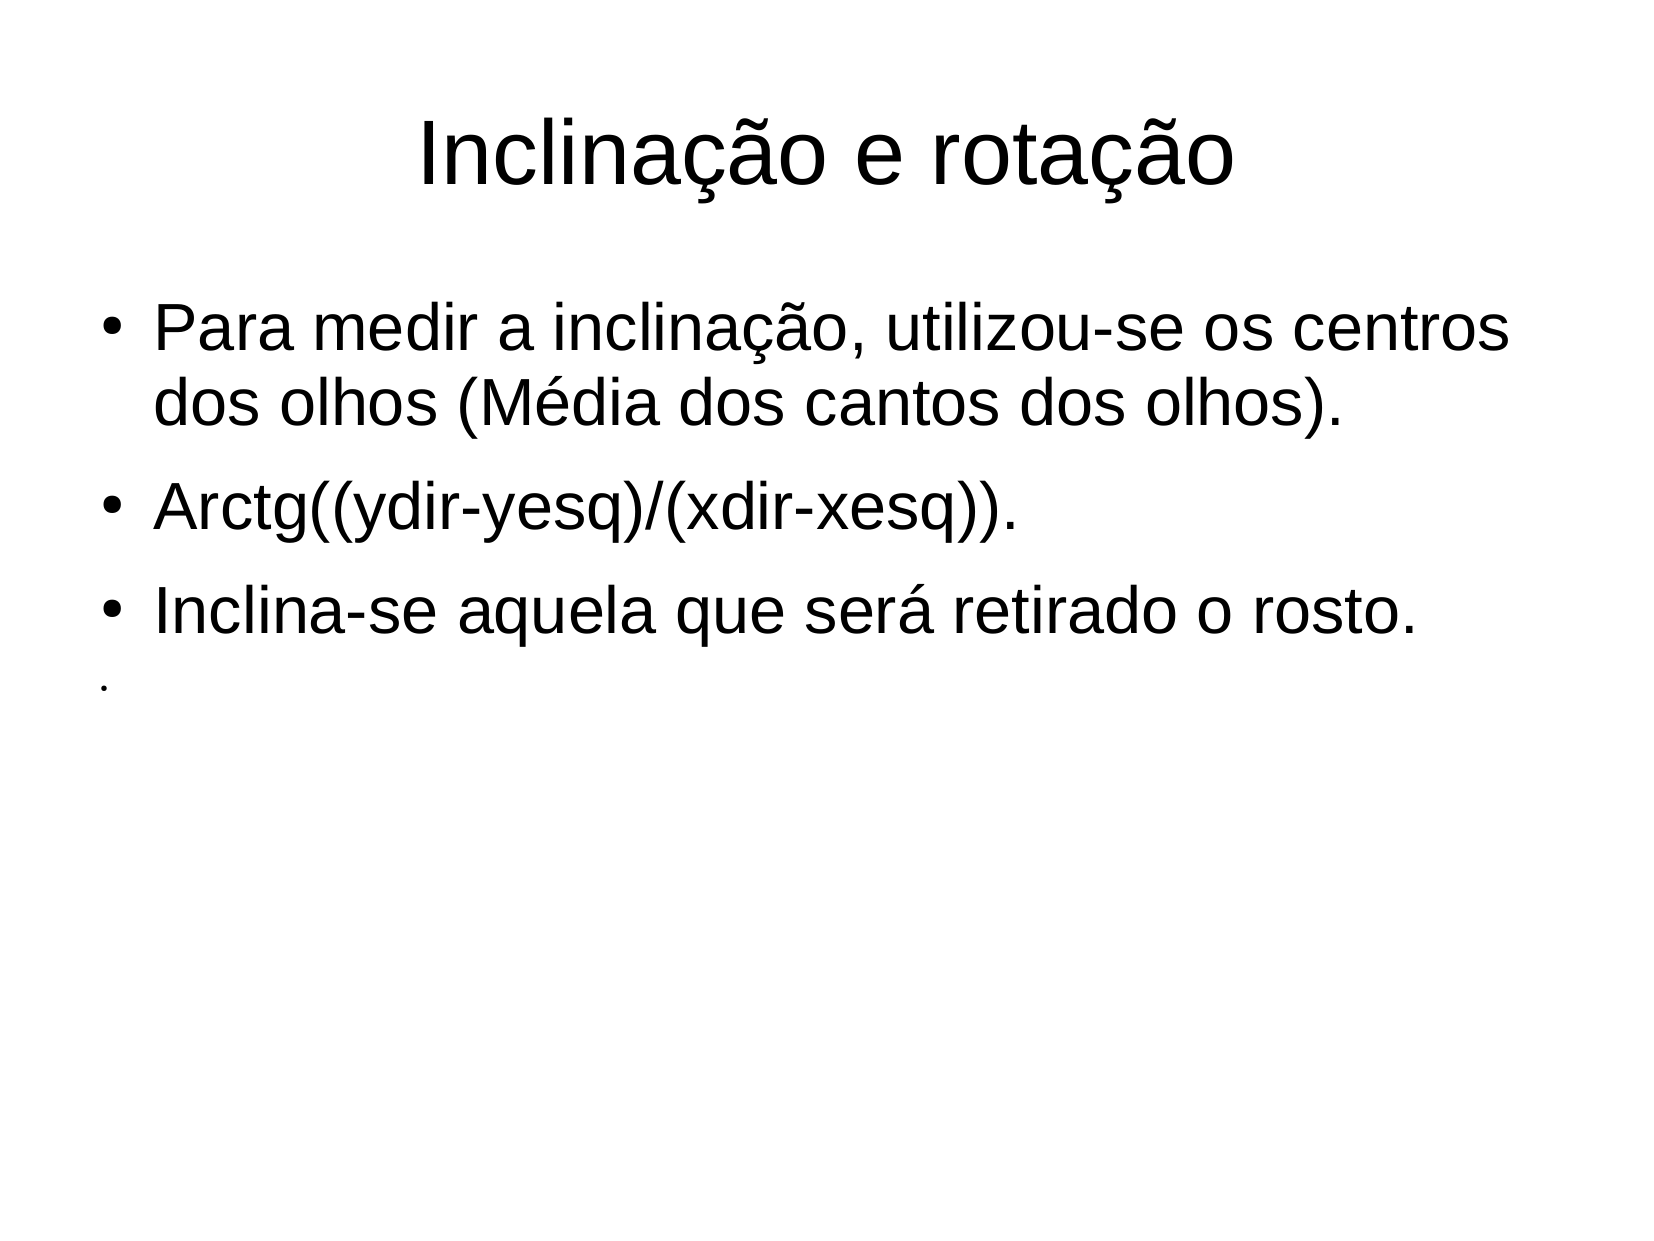

# Inclinação e rotação
Para medir a inclinação, utilizou-se os centros dos olhos (Média dos cantos dos olhos).
Arctg((ydir-yesq)/(xdir-xesq)).
Inclina-se aquela que será retirado o rosto.